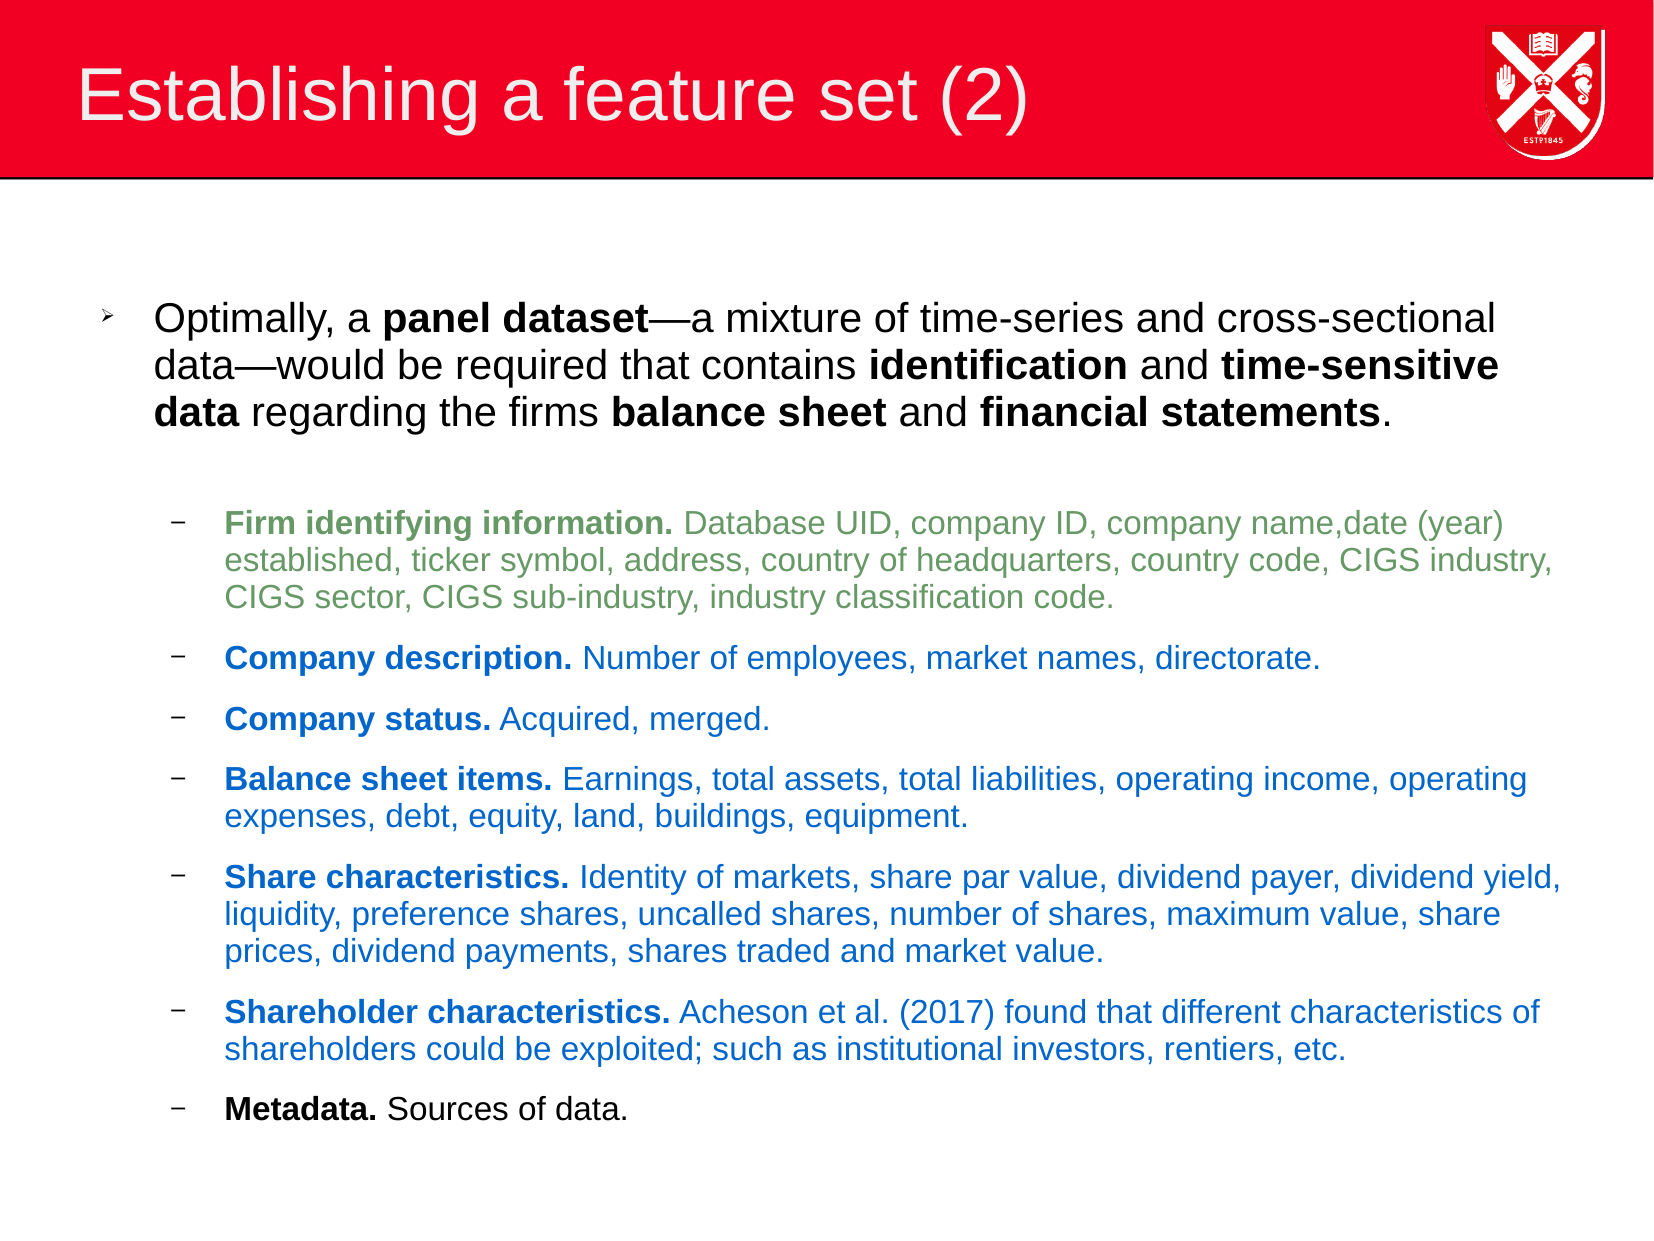

# Establishing a feature set (2)
Optimally, a panel dataset—a mixture of time-series and cross-sectional data—would be required that contains identification and time-sensitive data regarding the firms balance sheet and financial statements.
Firm identifying information. Database UID, company ID, company name,date (year) established, ticker symbol, address, country of headquarters, country code, CIGS industry, CIGS sector, CIGS sub-industry, industry classification code.
Company description. Number of employees, market names, directorate.
Company status. Acquired, merged.
Balance sheet items. Earnings, total assets, total liabilities, operating income, operating expenses, debt, equity, land, buildings, equipment.
Share characteristics. Identity of markets, share par value, dividend payer, dividend yield, liquidity, preference shares, uncalled shares, number of shares, maximum value, share prices, dividend payments, shares traded and market value.
Shareholder characteristics. Acheson et al. (2017) found that different characteristics of shareholders could be exploited; such as institutional investors, rentiers, etc.
Metadata. Sources of data.